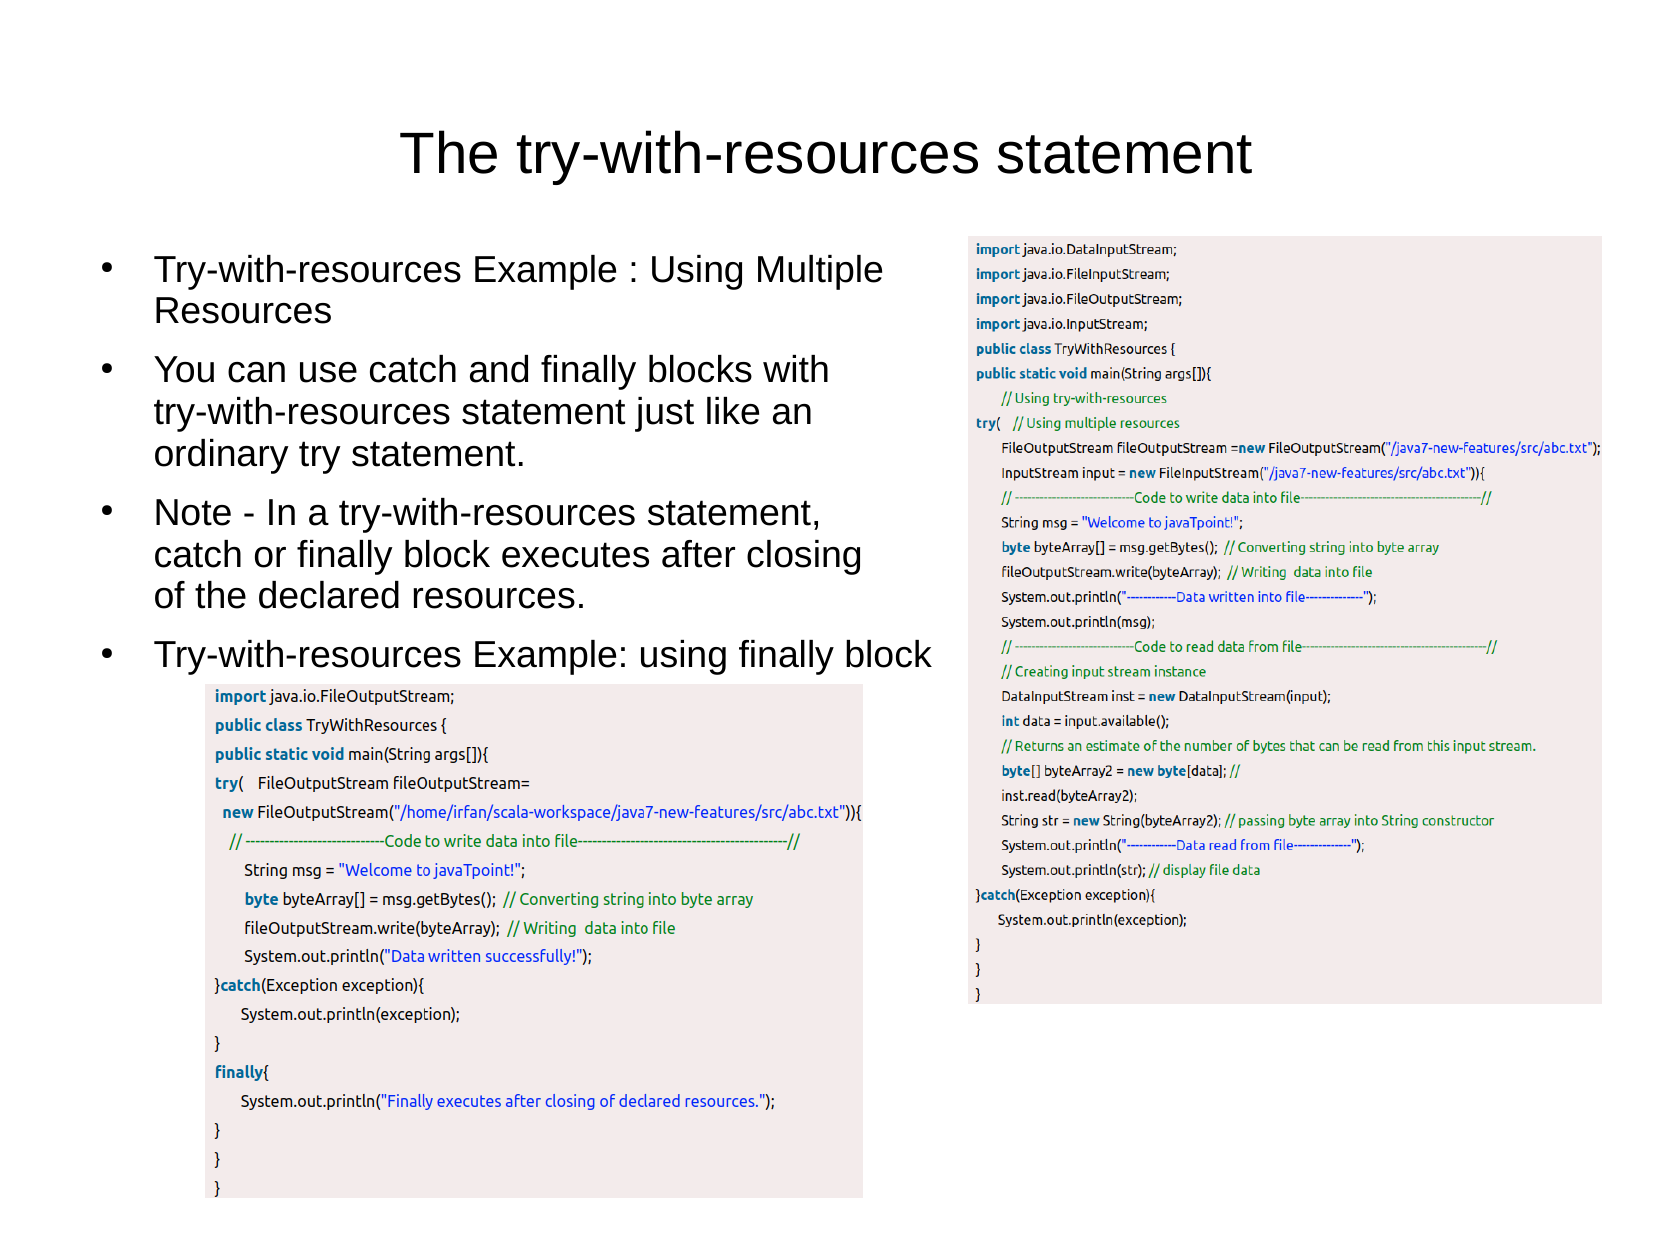

# The try-with-resources statement
Try-with-resources Example : Using Multiple
Resources
You can use catch and finally blocks with
try-with-resources statement just like an
ordinary try statement.
Note - In a try-with-resources statement,
catch or finally block executes after closing
of the declared resources.
Try-with-resources Example: using finally block